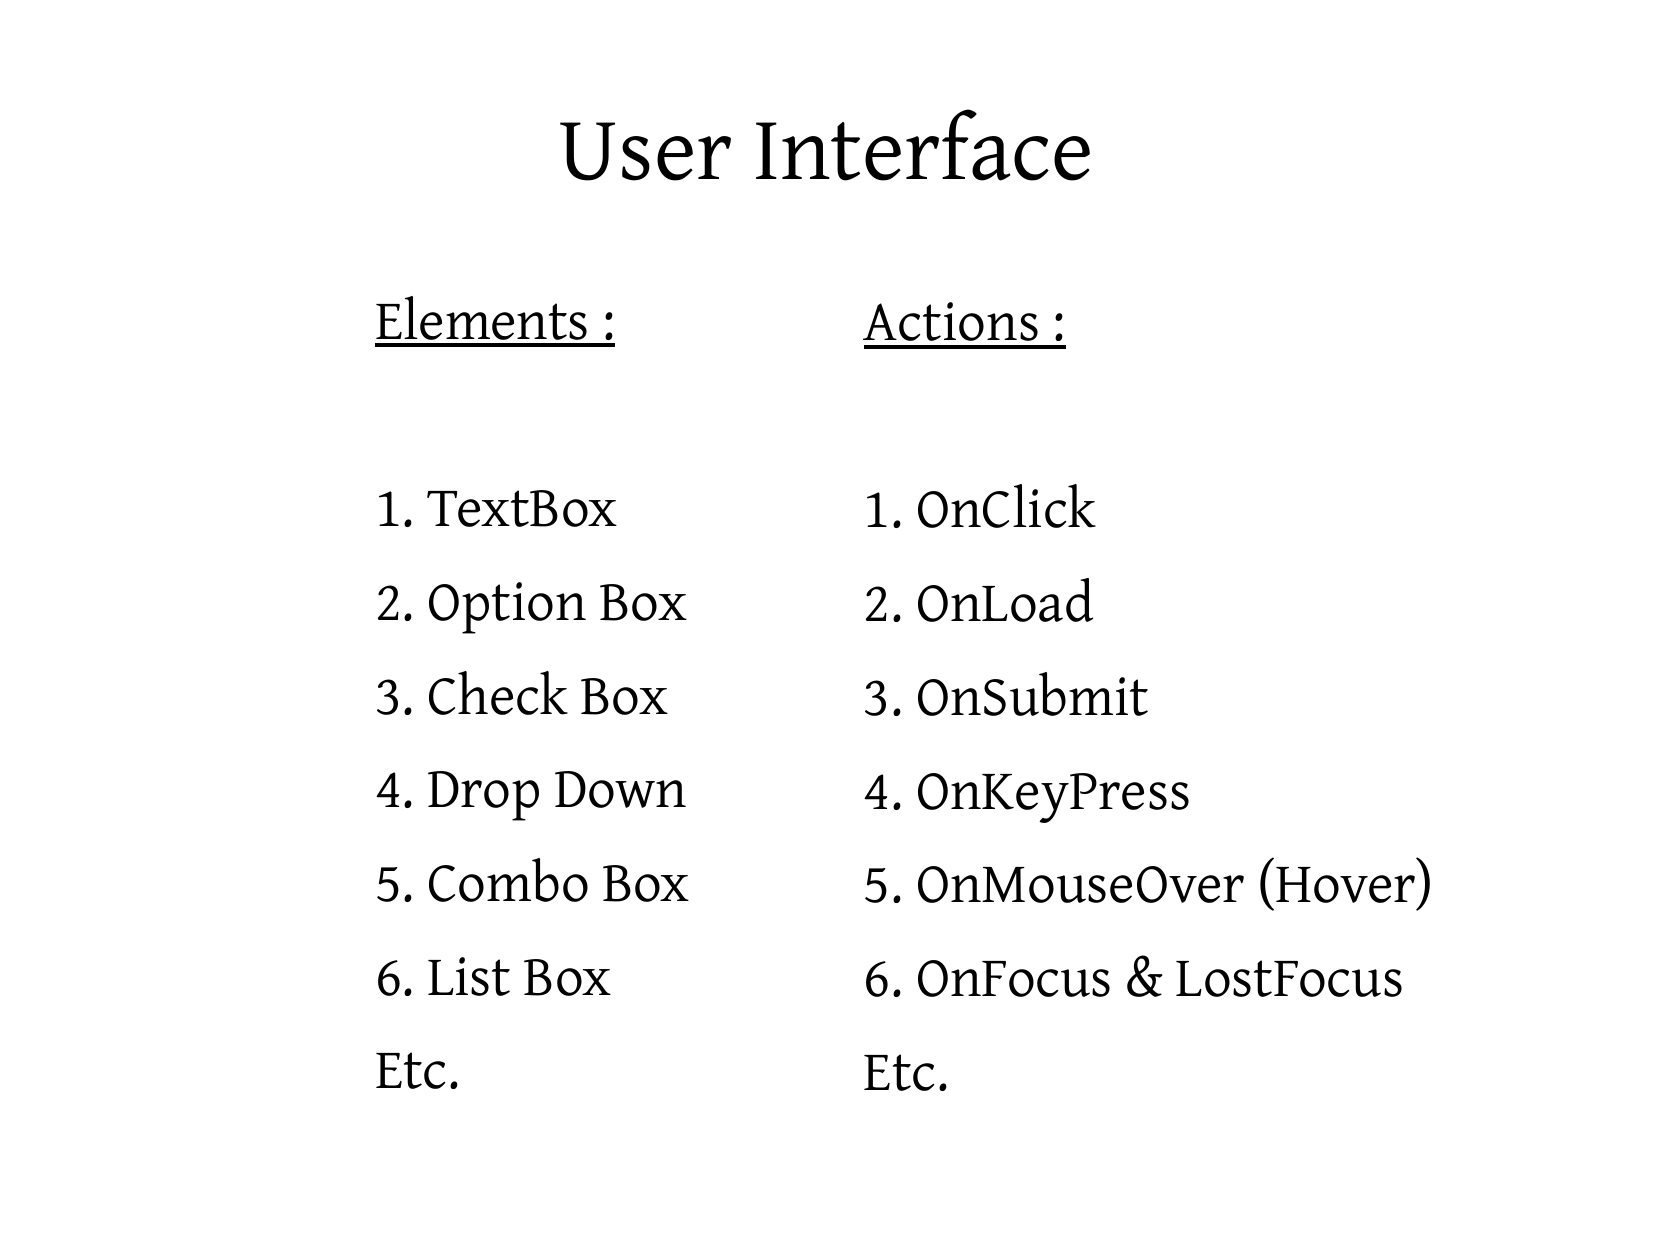

# User Interface
Elements :
1. TextBox
2. Option Box
3. Check Box
4. Drop Down
5. Combo Box
6. List Box
Etc.
Actions :
1. OnClick
2. OnLoad
3. OnSubmit
4. OnKeyPress
5. OnMouseOver (Hover)
6. OnFocus & LostFocus
Etc.